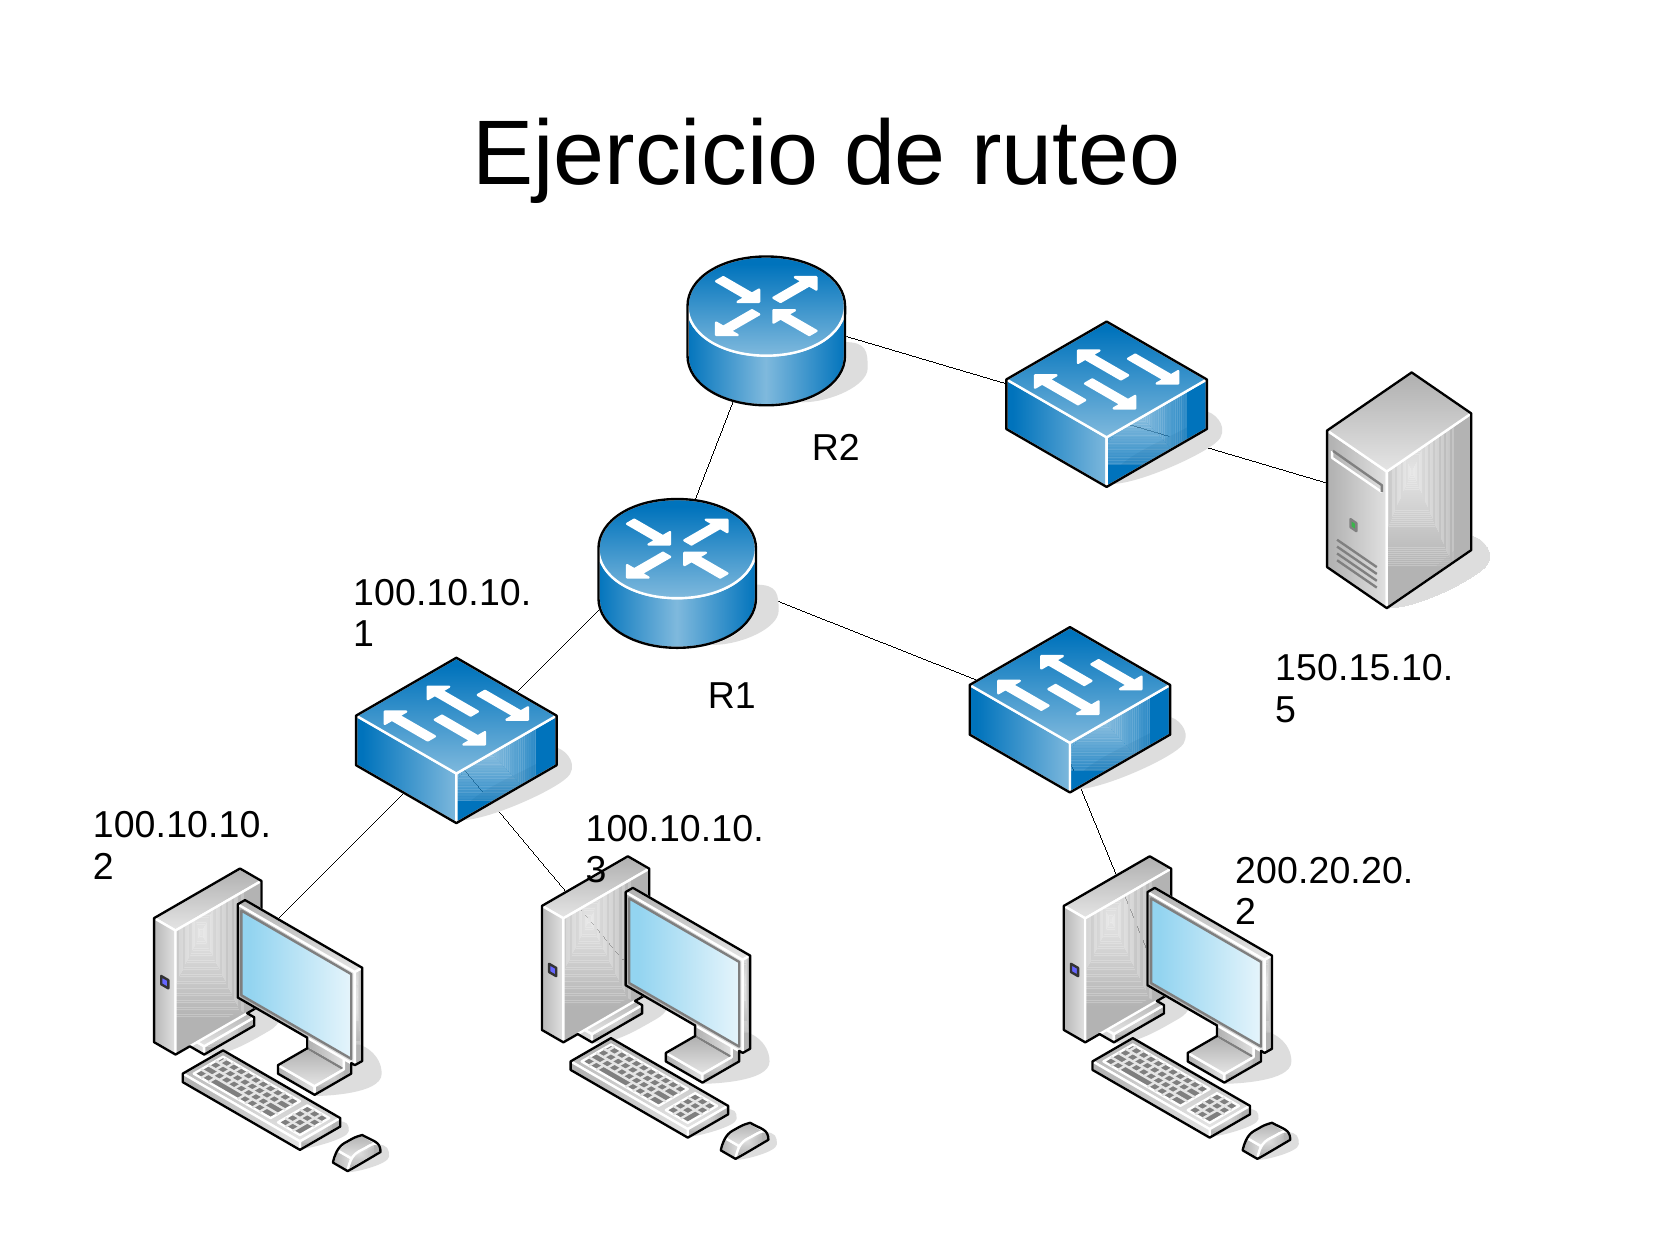

# Ejercicio de ruteo
R2
100.10.10.1
150.15.10.5
R1
100.10.10.2
100.10.10.3
200.20.20.2